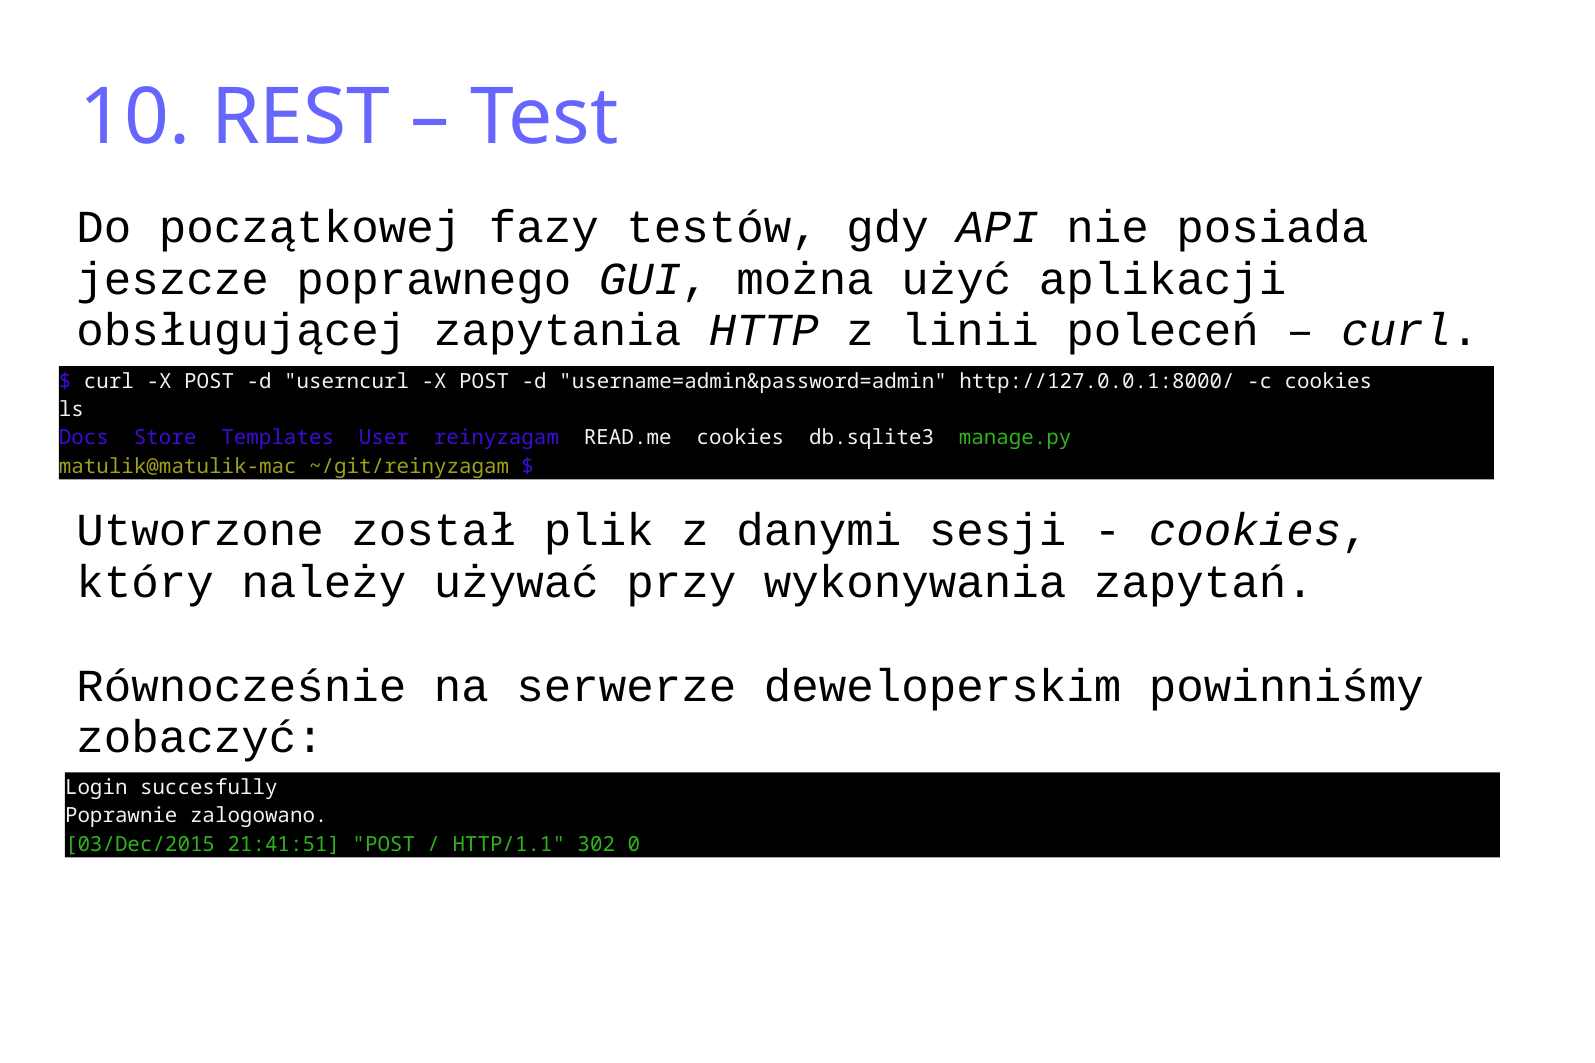

# 10. REST – Test
Do początkowej fazy testów, gdy API nie posiada jeszcze poprawnego GUI, można użyć aplikacji obsługującej zapytania HTTP z linii poleceń – curl.
$ curl -X POST -d "userncurl -X POST -d "username=admin&password=admin" http://127.0.0.1:8000/ -c cookies
ls
Docs Store Templates User reinyzagam READ.me cookies db.sqlite3 manage.py
matulik@matulik-mac ~/git/reinyzagam $
Utworzone został plik z danymi sesji - cookies, który należy używać przy wykonywania zapytań.
Równocześnie na serwerze deweloperskim powinniśmy zobaczyć:
Login succesfully
Poprawnie zalogowano.
[03/Dec/2015 21:41:51] "POST / HTTP/1.1" 302 0